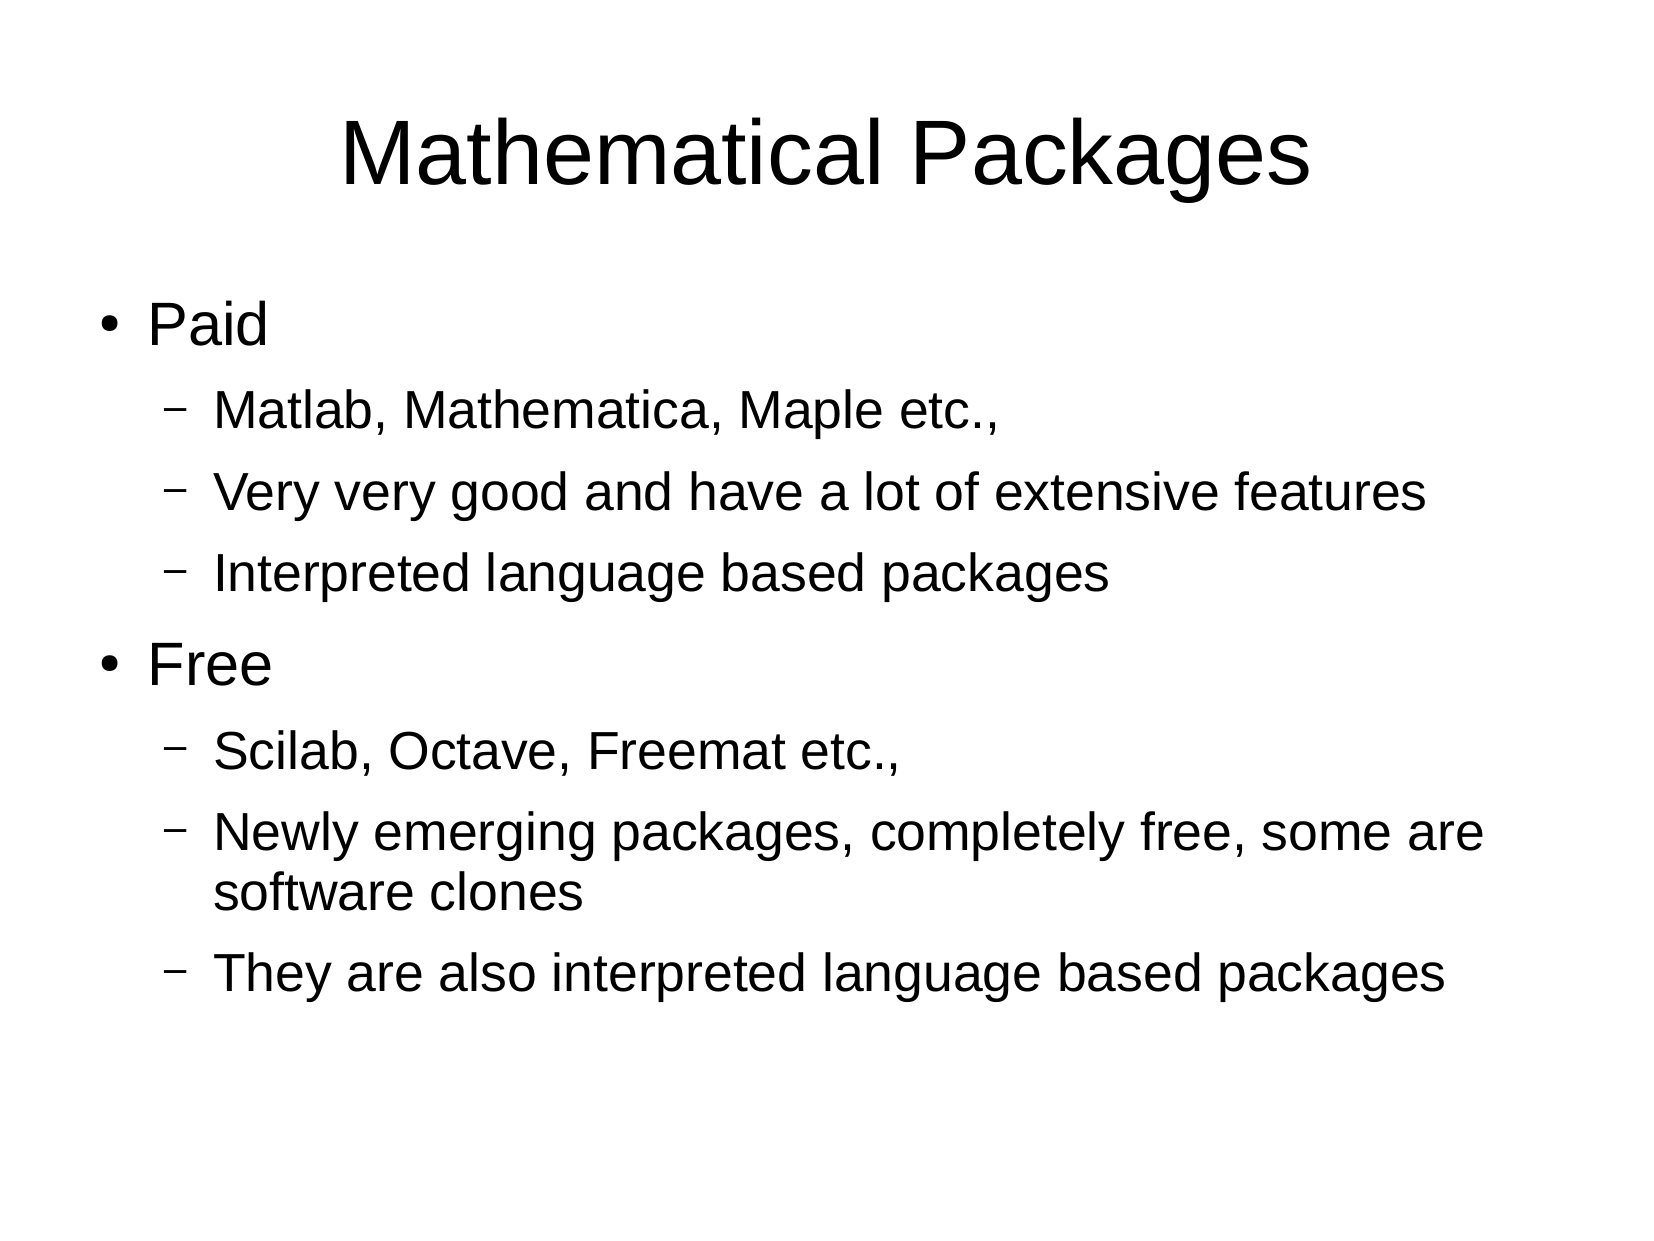

# Mathematical Packages
Paid
Matlab, Mathematica, Maple etc.,
Very very good and have a lot of extensive features
Interpreted language based packages
Free
Scilab, Octave, Freemat etc.,
Newly emerging packages, completely free, some are software clones
They are also interpreted language based packages